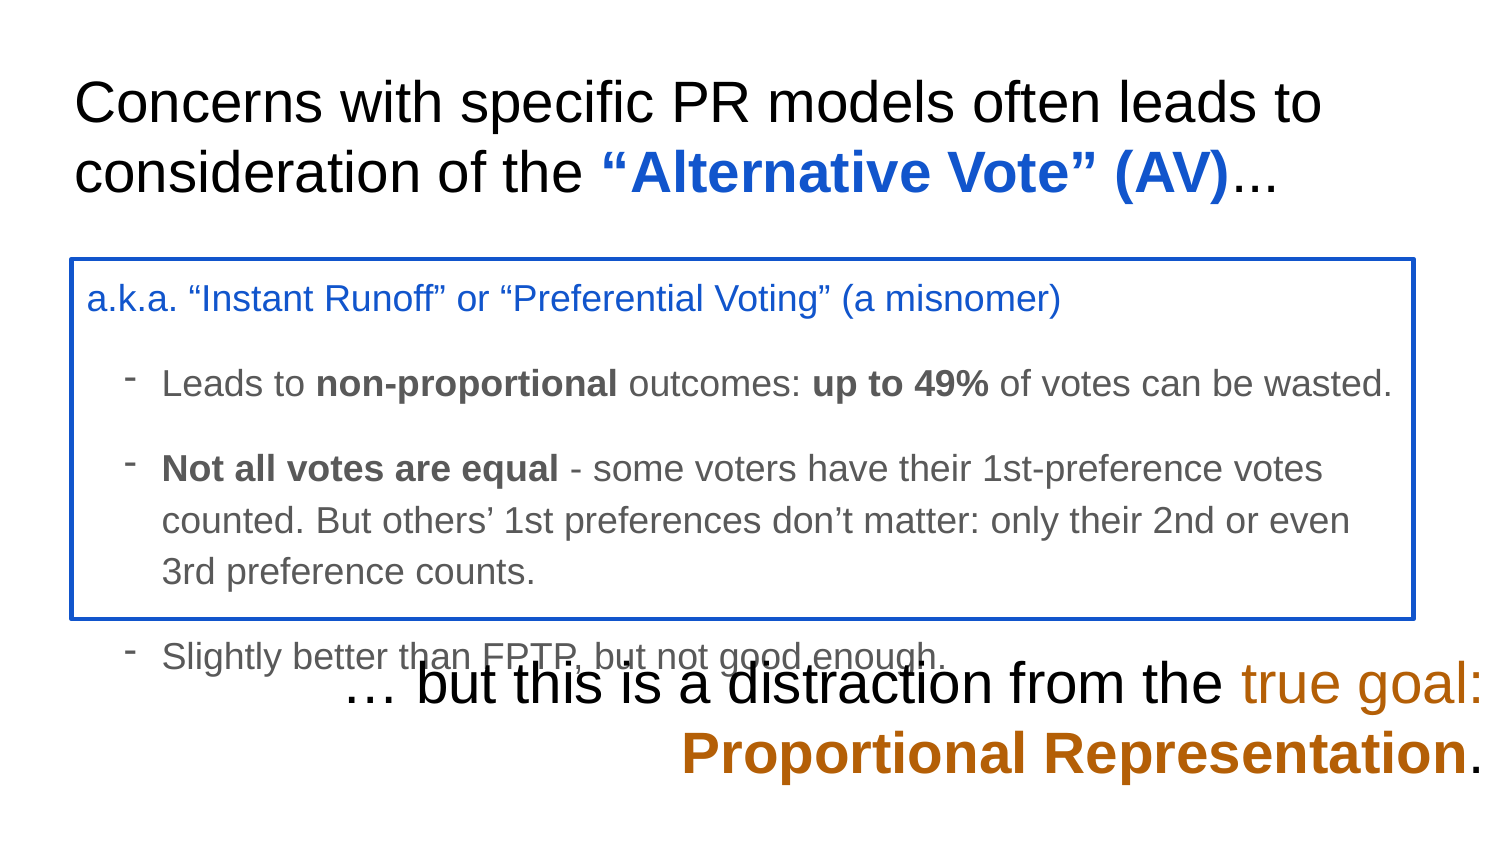

# Concerns with specific PR models often leads to consideration of the “Alternative Vote” (AV)...
a.k.a. “Instant Runoff” or “Preferential Voting” (a misnomer)
Leads to non-proportional outcomes: up to 49% of votes can be wasted.
Not all votes are equal - some voters have their 1st-preference votes counted. But others’ 1st preferences don’t matter: only their 2nd or even 3rd preference counts.
Slightly better than FPTP, but not good enough.
… but this is a distraction from the true goal: Proportional Representation.